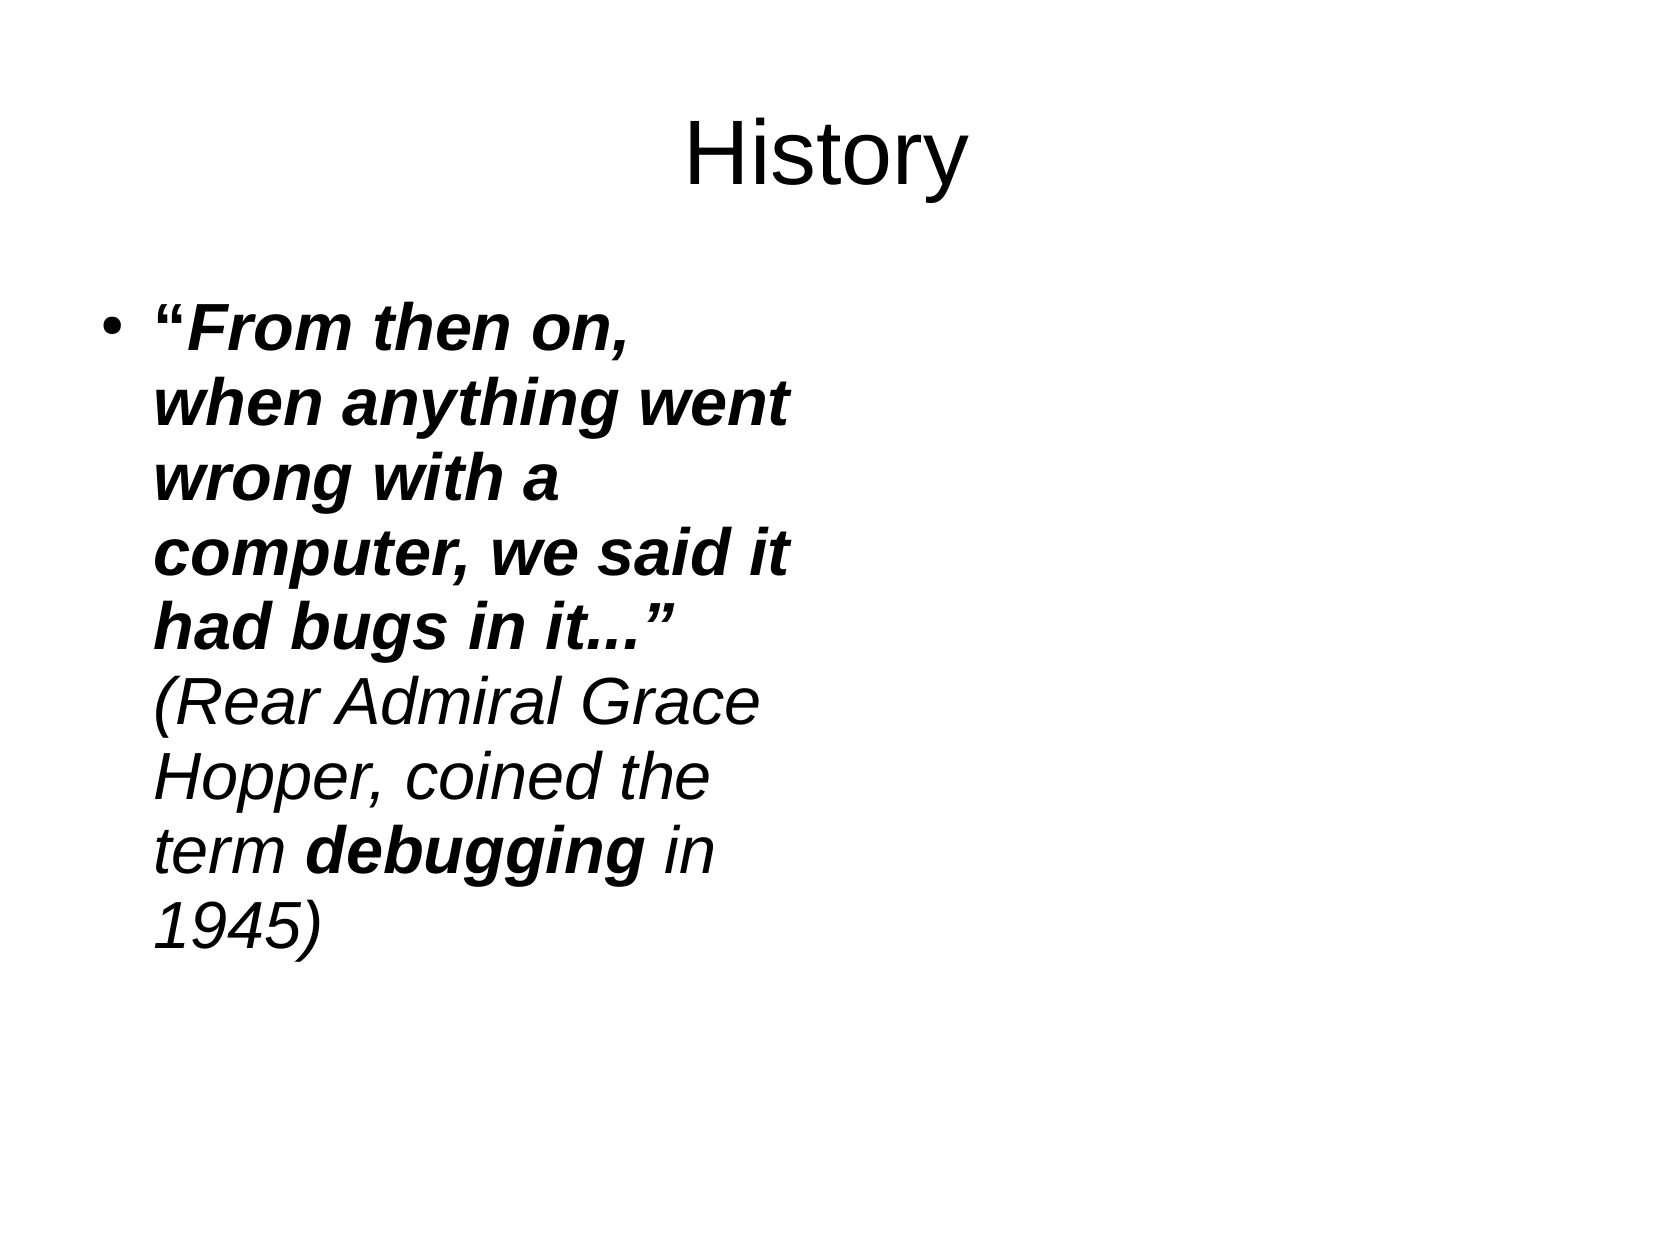

# History
“From then on, when anything went wrong with a computer, we said it had bugs in it...” (Rear Admiral Grace Hopper, coined the term debugging in 1945)